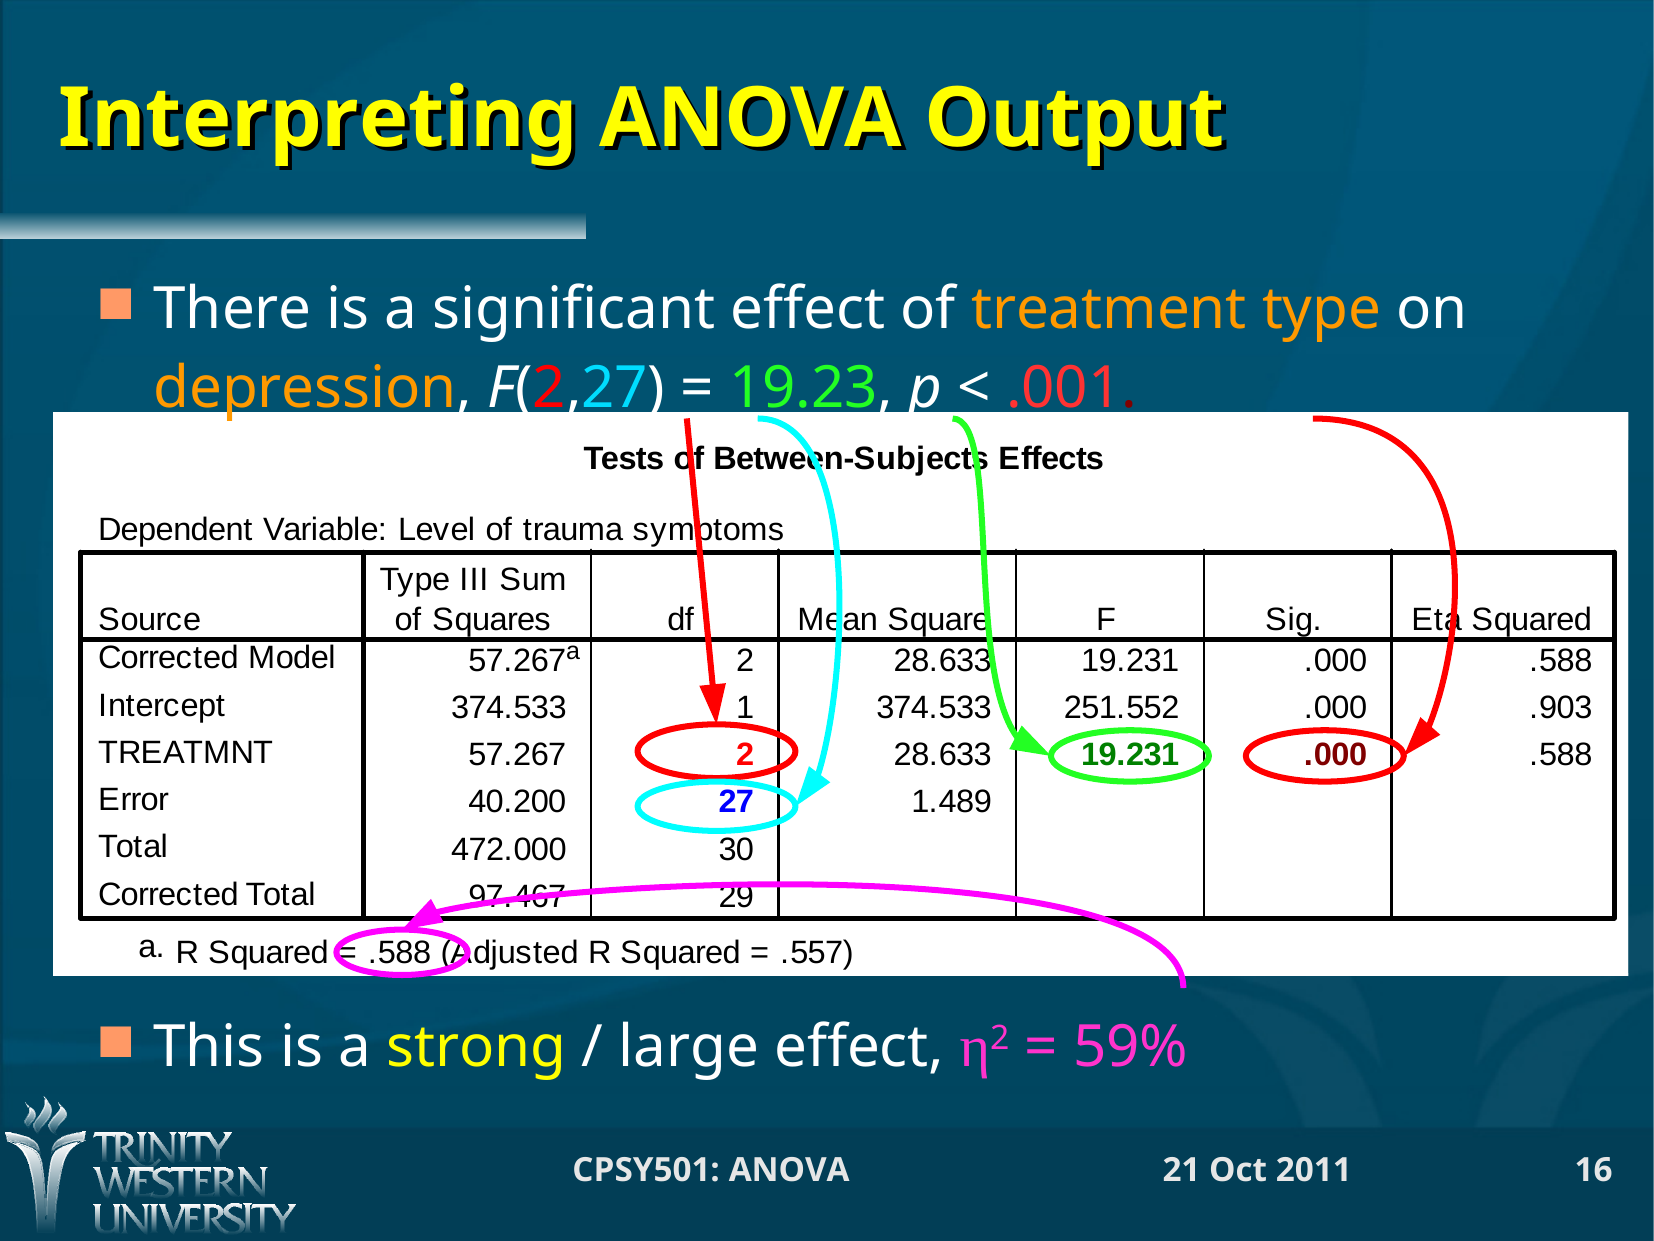

# Interpreting ANOVA Output
There is a significant effect of treatment type on depression, F(2,27) = 19.23, p < .001.
This is a strong / large effect, η2 = 59%
CPSY501: ANOVA
21 Oct 2011
16